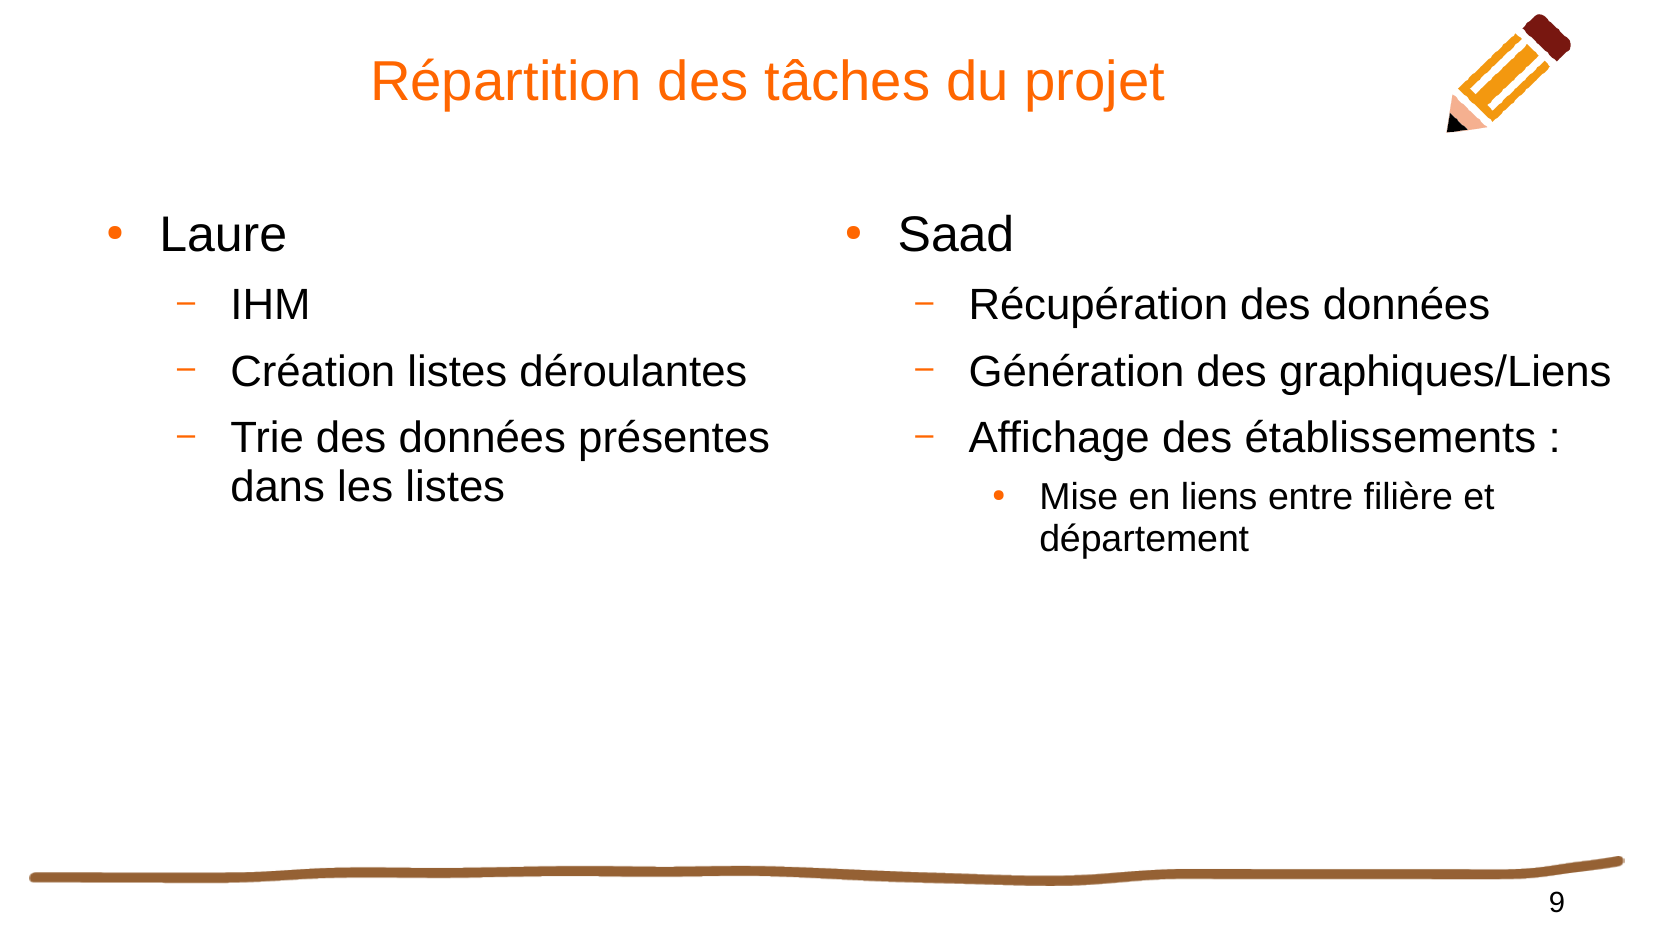

# Répartition des tâches du projet
Laure
IHM
Création listes déroulantes
Trie des données présentes dans les listes
Saad
Récupération des données
Génération des graphiques/Liens
Affichage des établissements :
Mise en liens entre filière et département
9